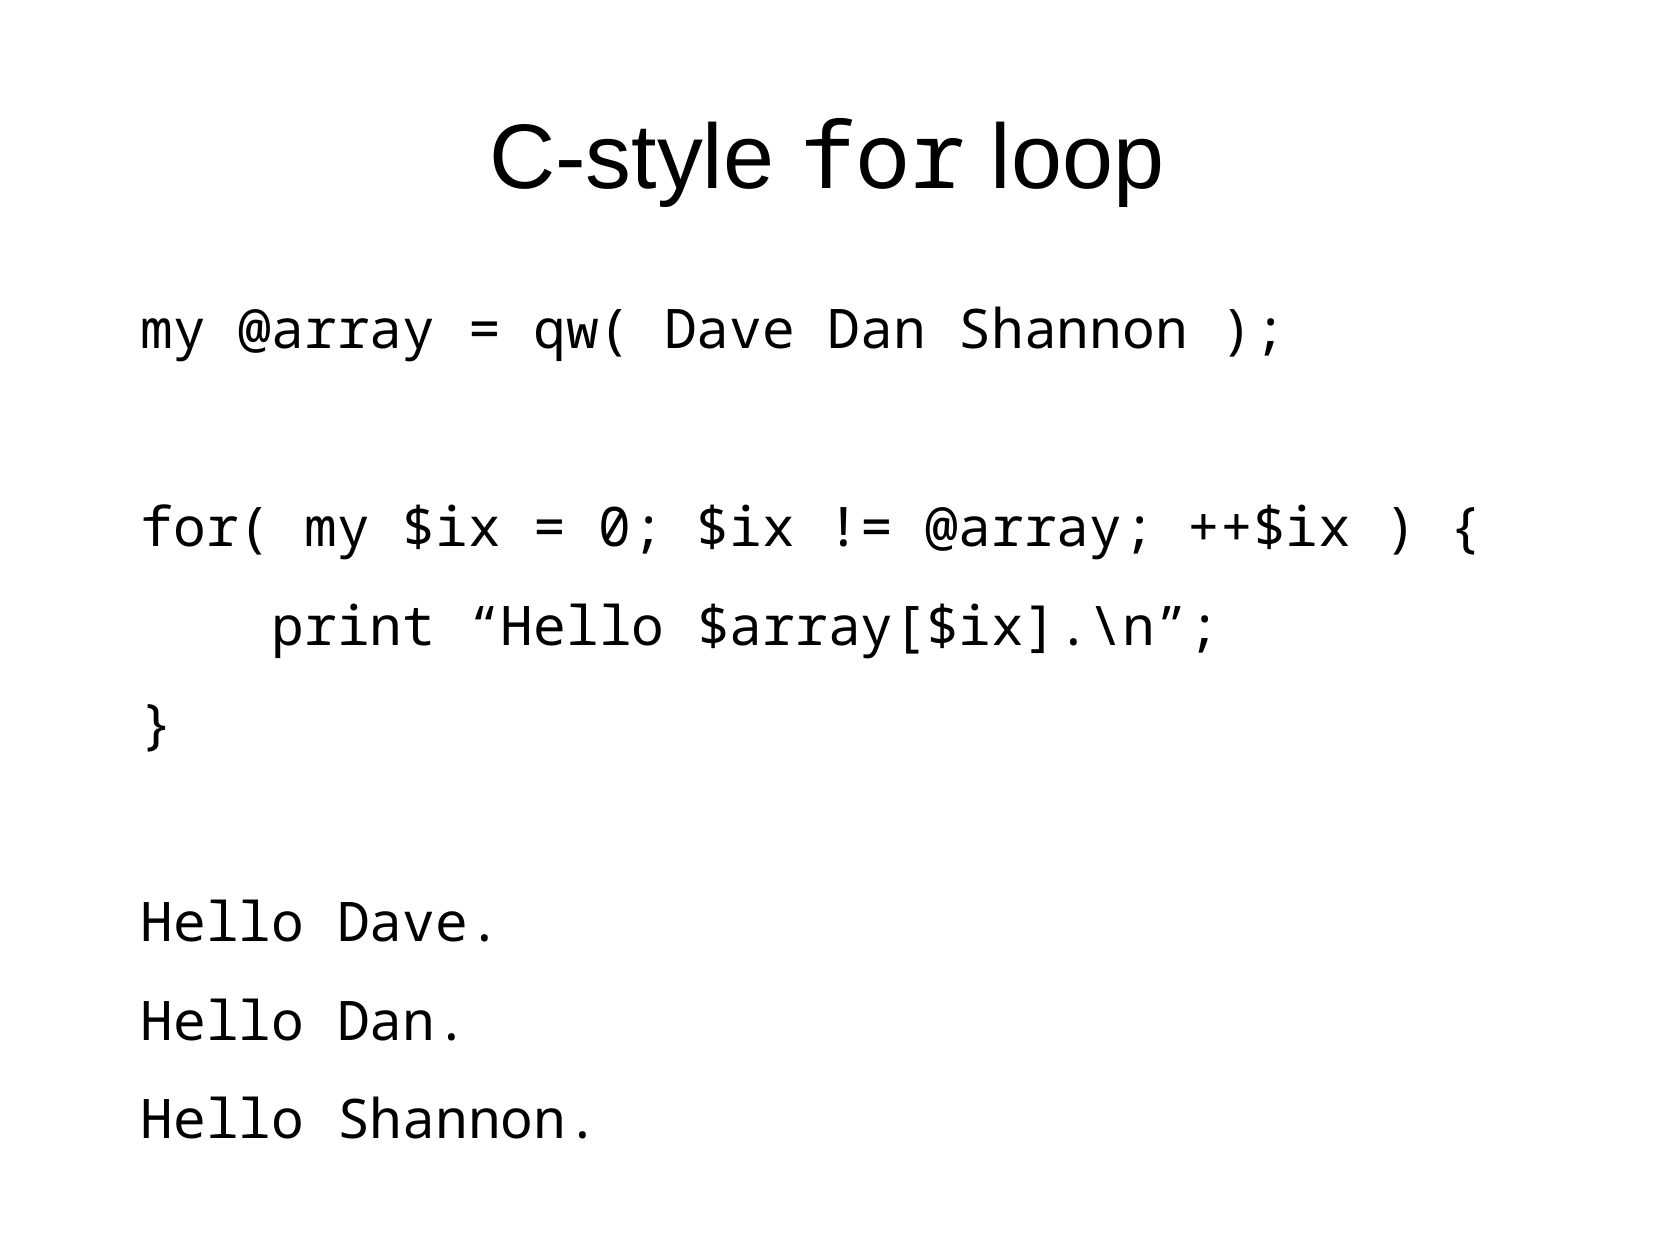

# C-style for loop
my @array = qw( Dave Dan Shannon );
for( my $ix = 0; $ix != @array; ++$ix ) {
 print “Hello $array[$ix].\n”;
}
Hello Dave.
Hello Dan.
Hello Shannon.